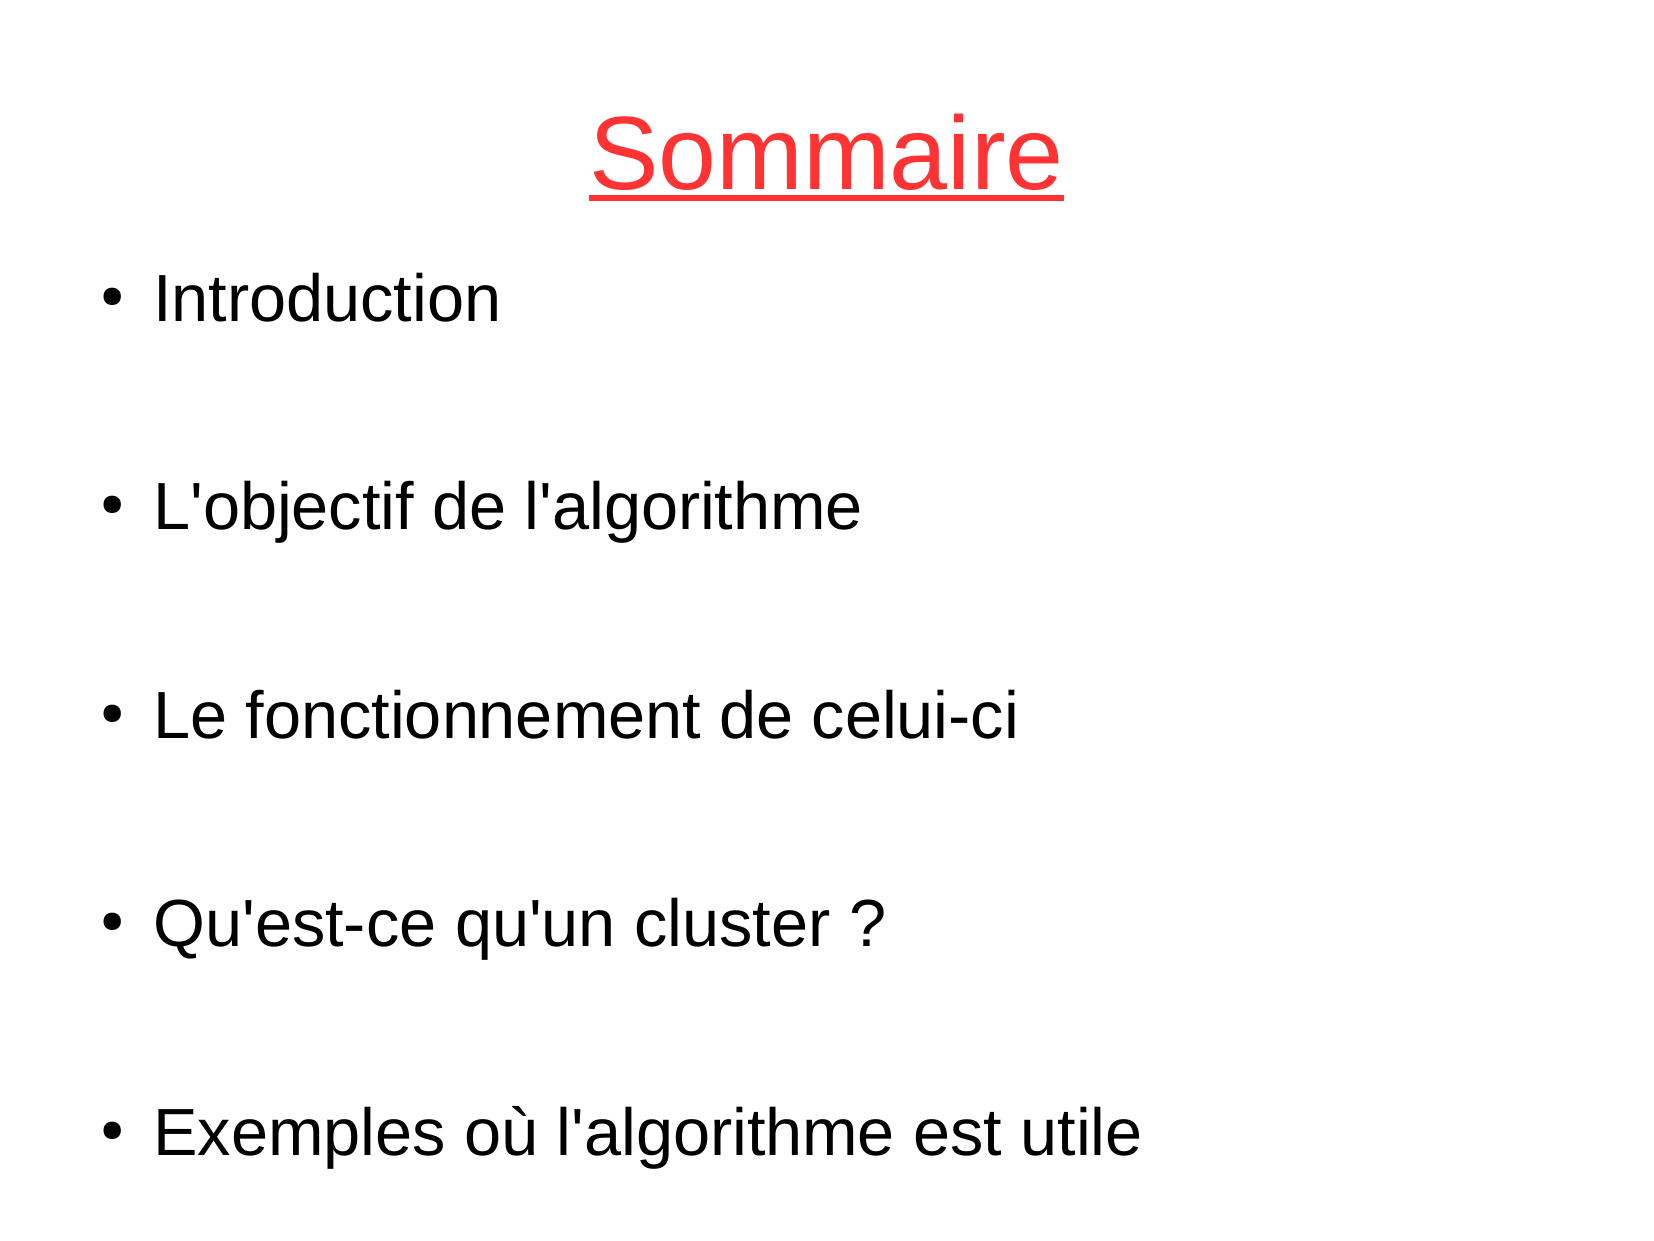

# Sommaire
Introduction
L'objectif de l'algorithme
Le fonctionnement de celui-ci
Qu'est-ce qu'un cluster ?
Exemples où l'algorithme est utile